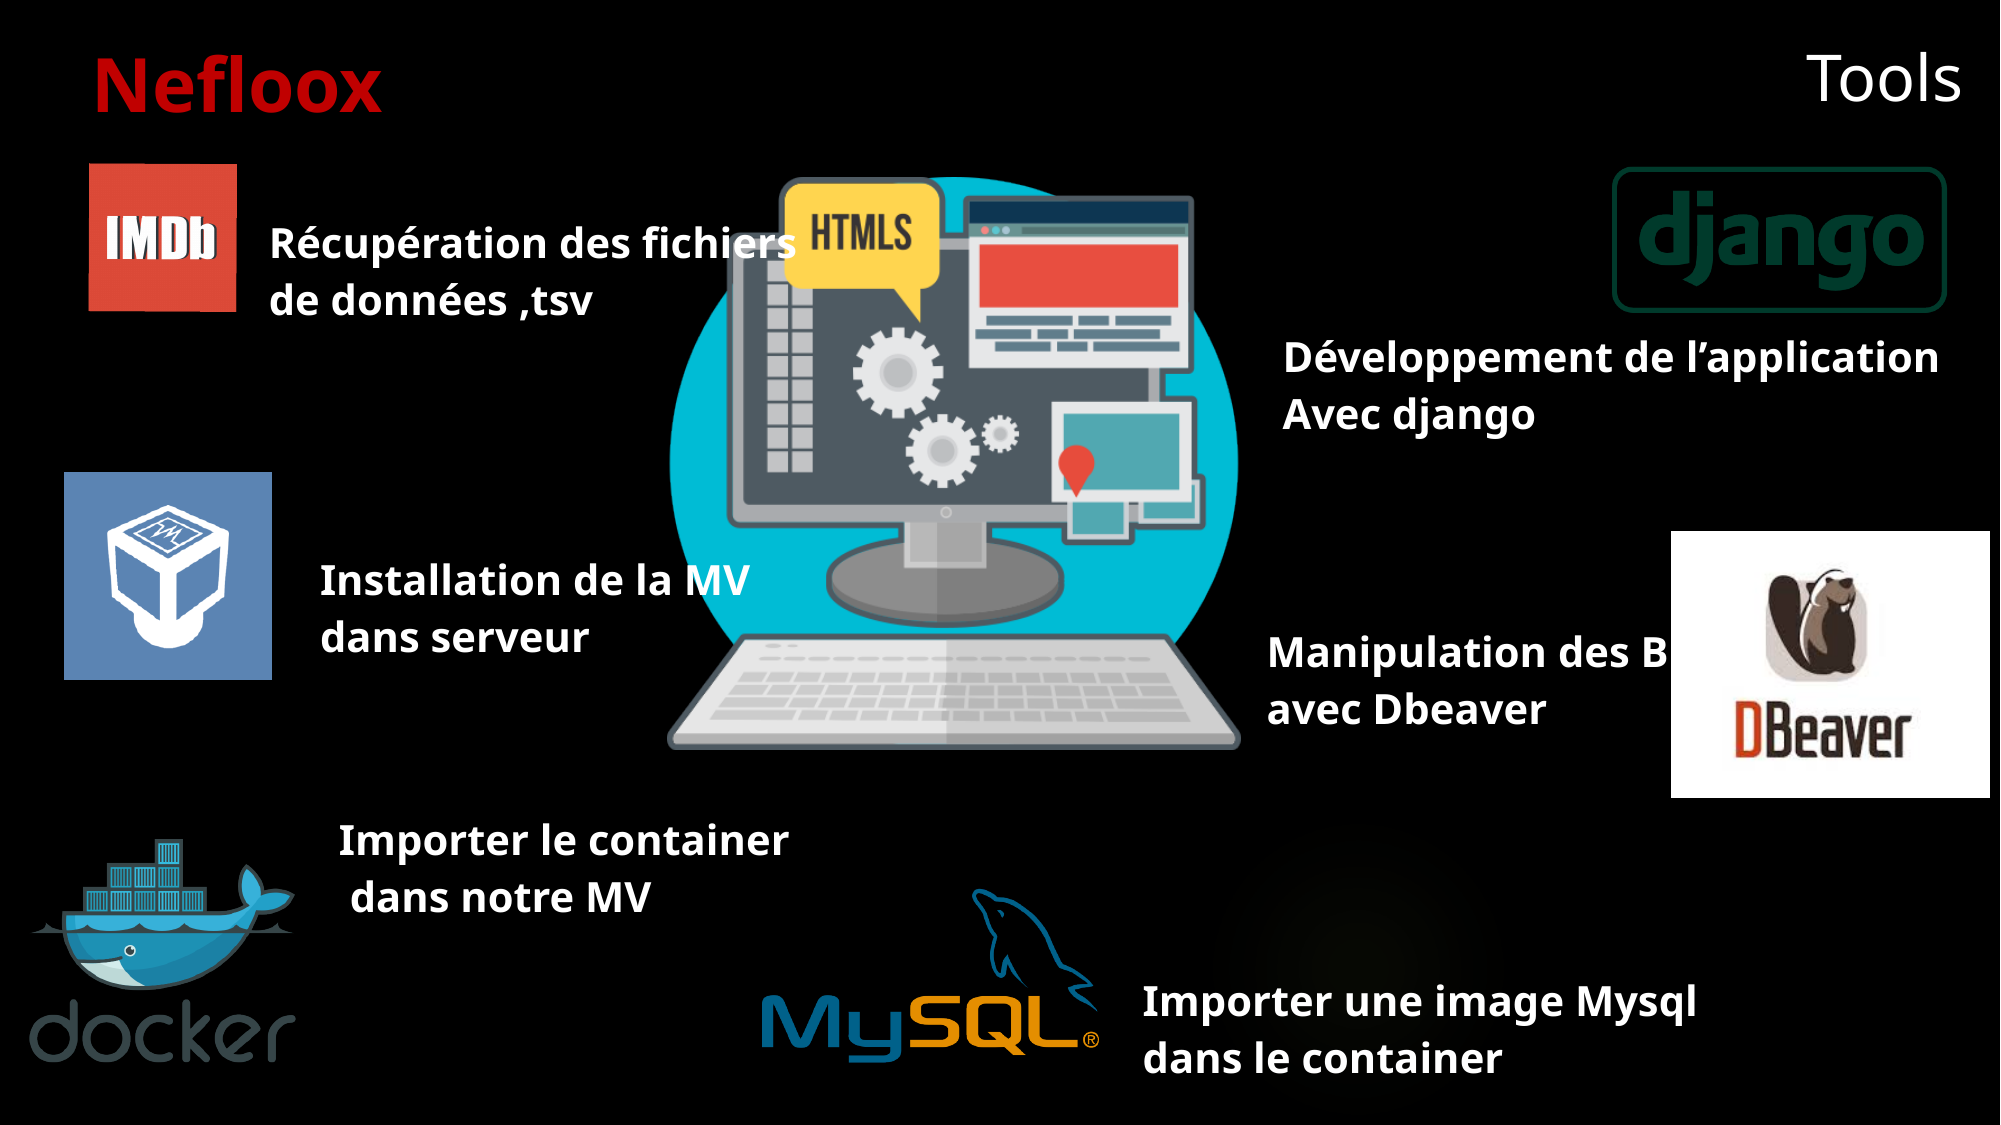

Nefloox
Tools
Récupération des fichiers
de données ,tsv
Développement de l’application
Avec django
VM
Installation de la MV
dans serveur
Manipulation des BDD
avec Dbeaver
Importer le container
 dans notre MV
Importer une image Mysql
dans le container